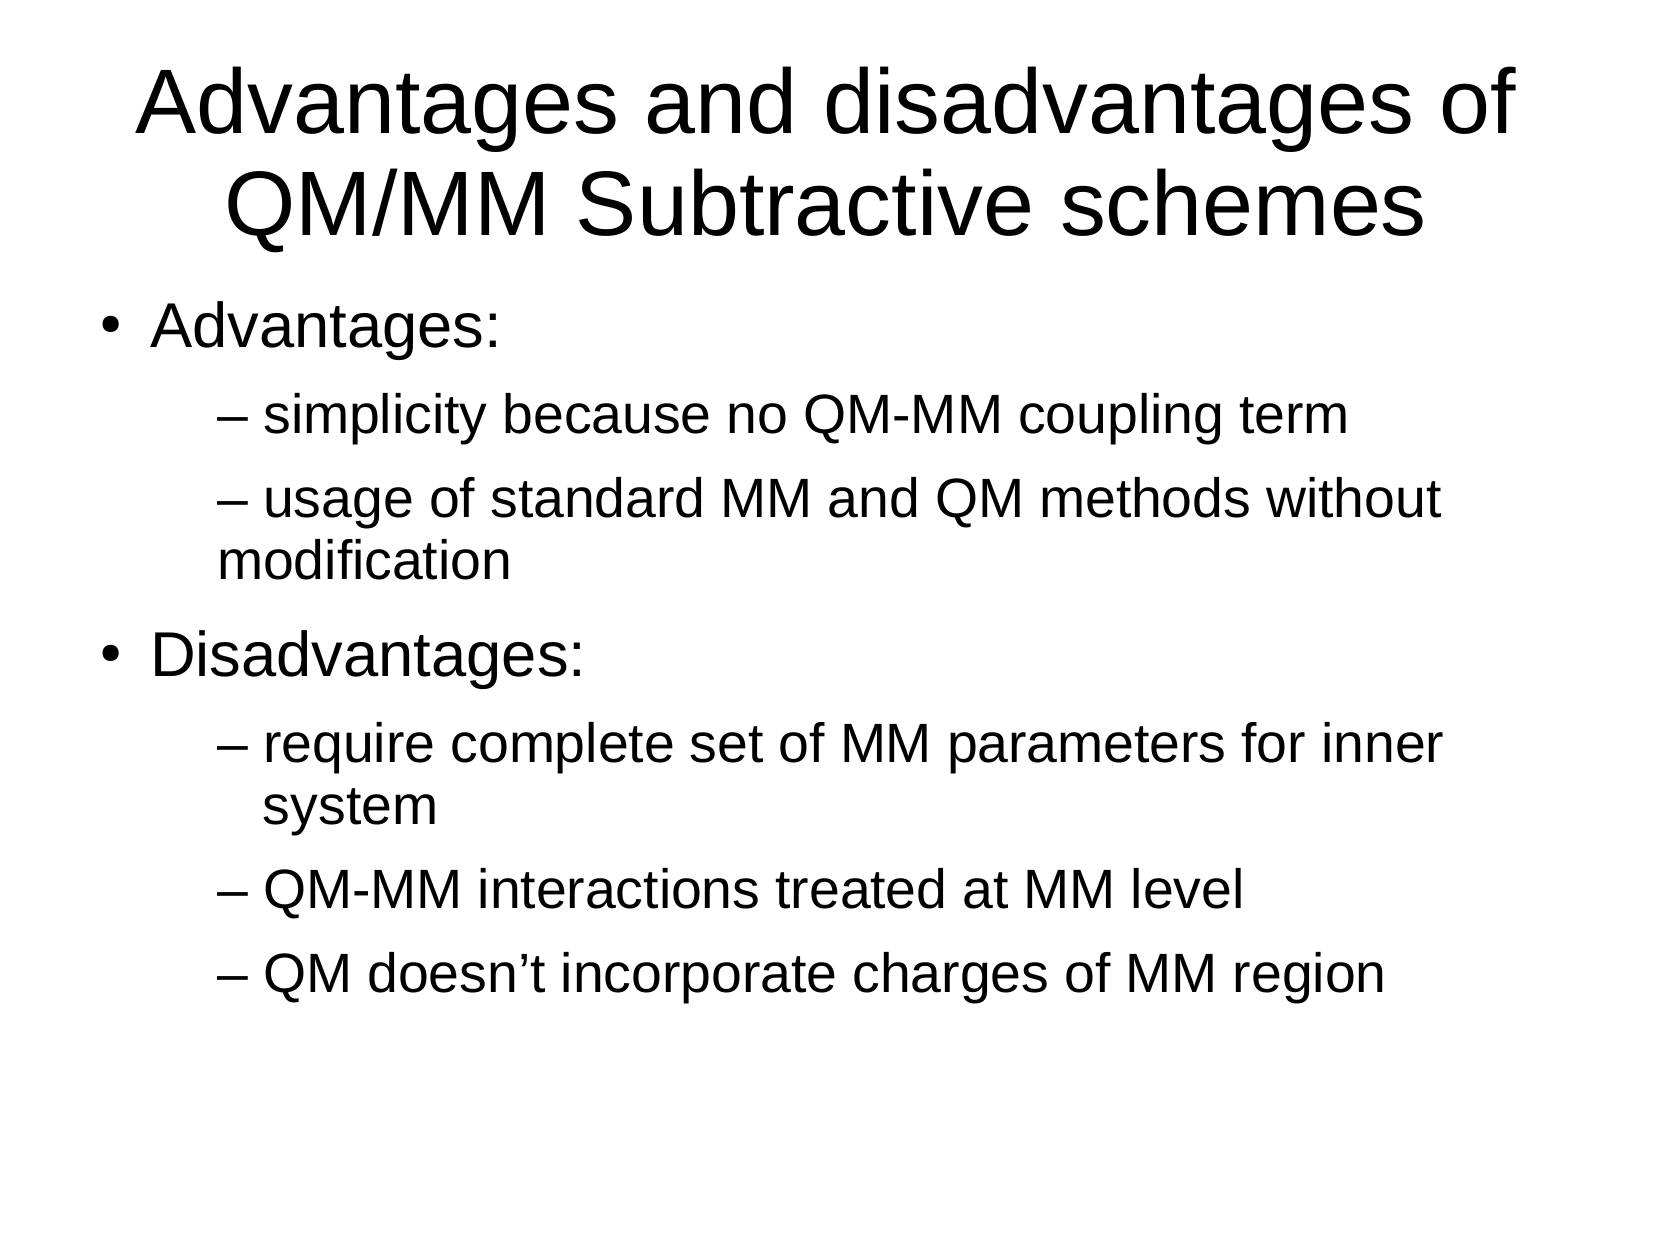

# Advantages and disadvantages of QM/MM Subtractive schemes
Advantages:
– simplicity because no QM-MM coupling term
– usage of standard MM and QM methods without modification
Disadvantages:
– require complete set of MM parameters for inner					 system
– QM-MM interactions treated at MM level
– QM doesn’t incorporate charges of MM region